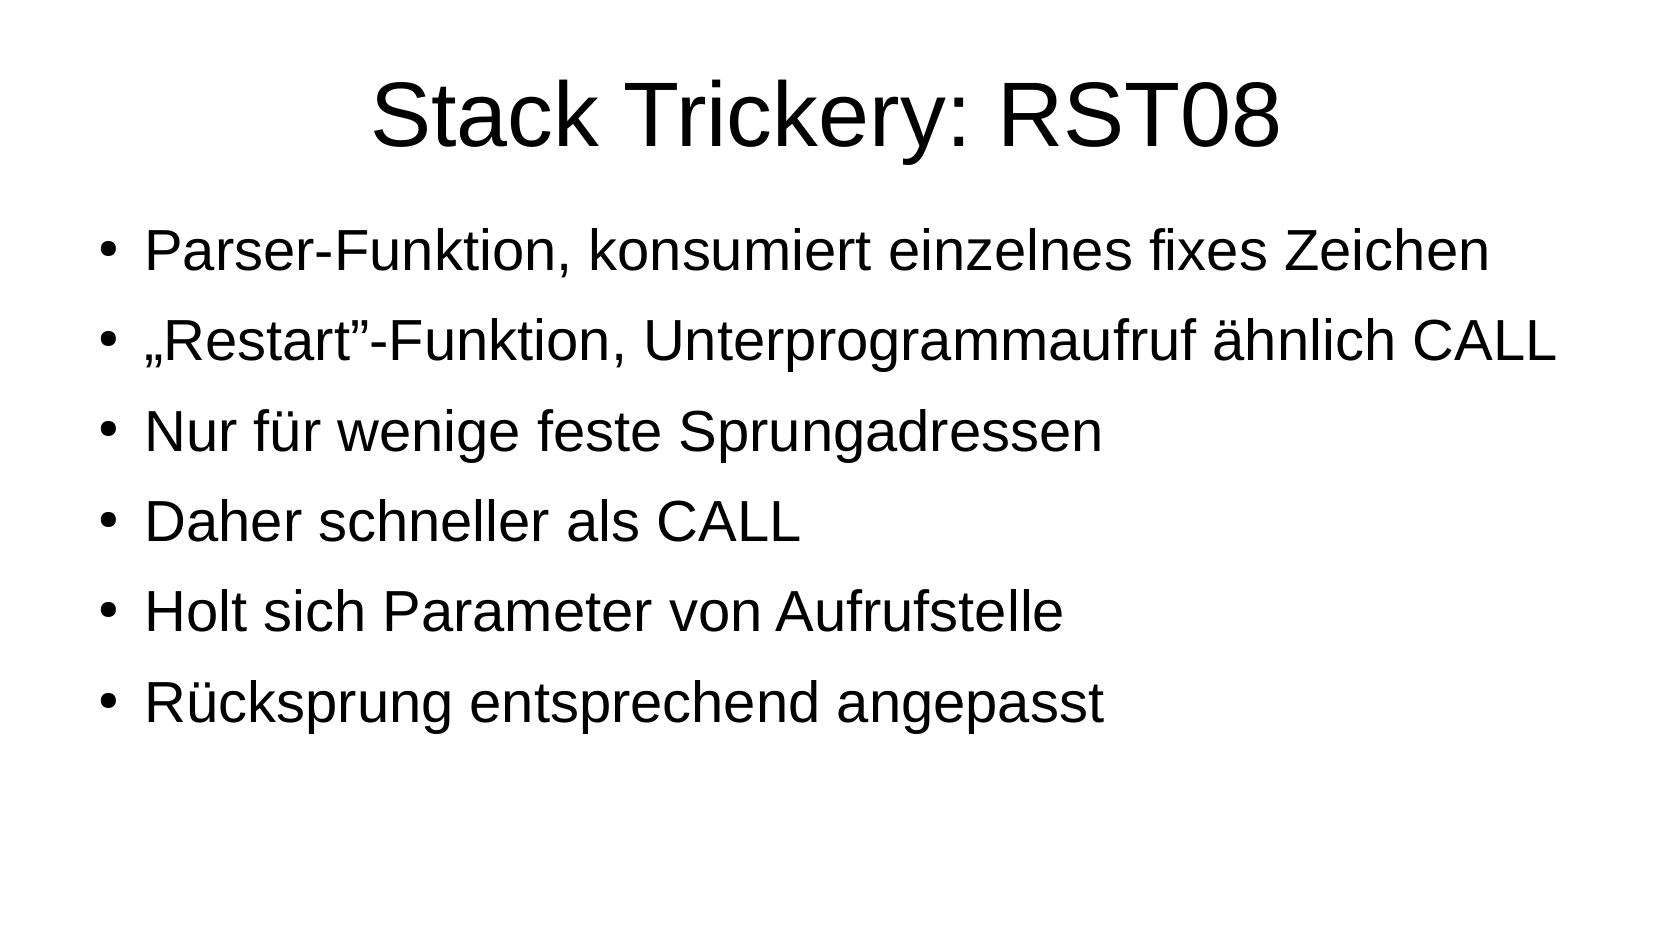

# Stack Trickery: RST08
Parser-Funktion, konsumiert einzelnes fixes Zeichen
„Restart”-Funktion, Unterprogrammaufruf ähnlich CALL
Nur für wenige feste Sprungadressen
Daher schneller als CALL
Holt sich Parameter von Aufrufstelle
Rücksprung entsprechend angepasst